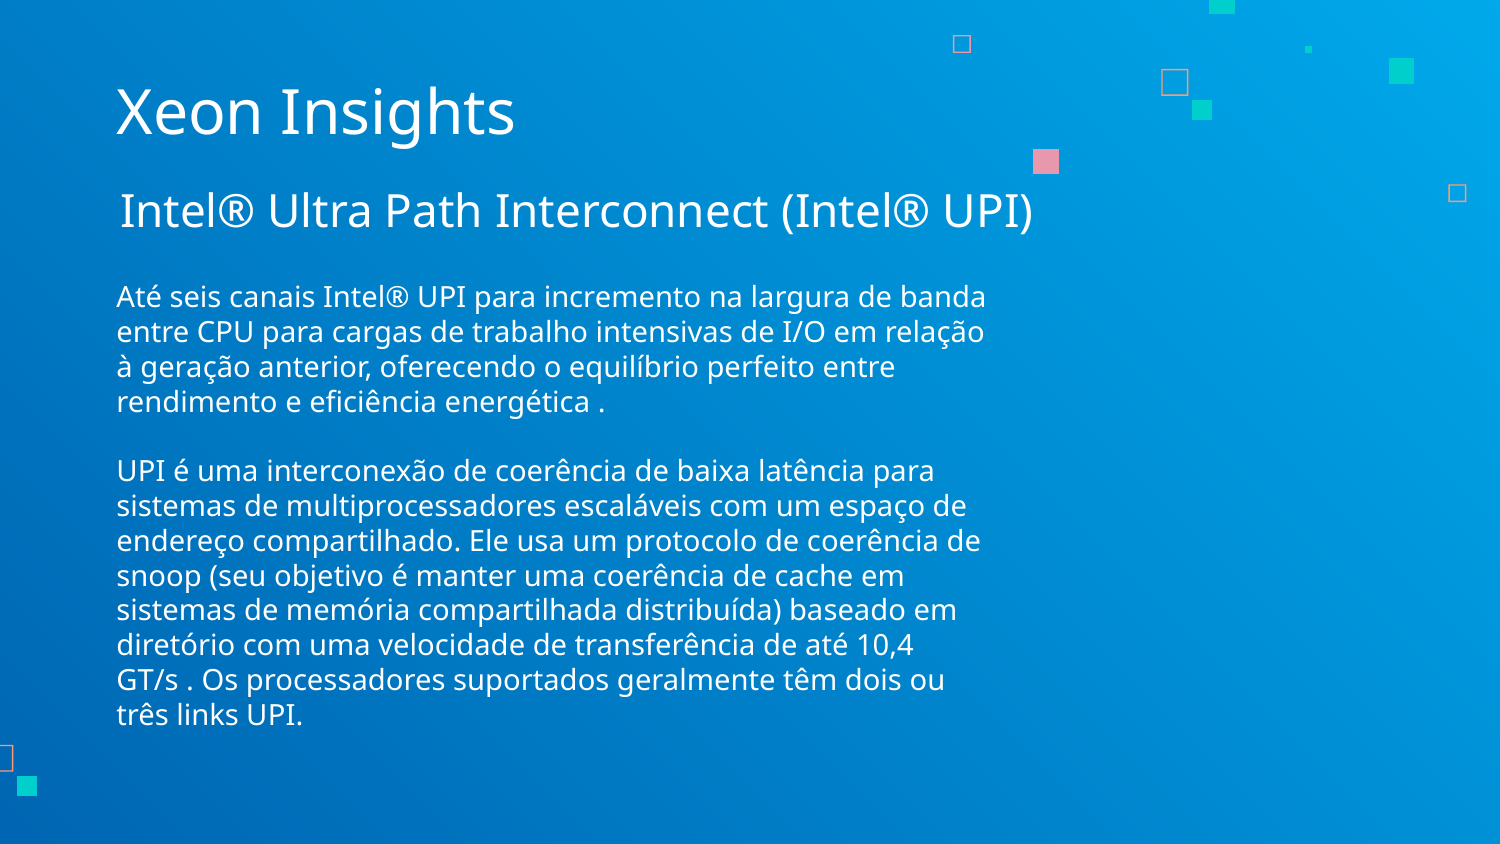

Xeon Insights
Intel® Ultra Path Interconnect (Intel® UPI)
# Até seis canais Intel® UPI para incremento na largura de banda entre CPU para cargas de trabalho intensivas de I/O em relação à geração anterior, oferecendo o equilíbrio perfeito entre rendimento e eficiência energética .
UPI é uma interconexão de coerência de baixa latência para sistemas de multiprocessadores escaláveis com um espaço de endereço compartilhado. Ele usa um protocolo de coerência de snoop (seu objetivo é manter uma coerência de cache em sistemas de memória compartilhada distribuída) baseado em diretório com uma velocidade de transferência de até 10,4 GT/s . Os processadores suportados geralmente têm dois ou três links UPI.